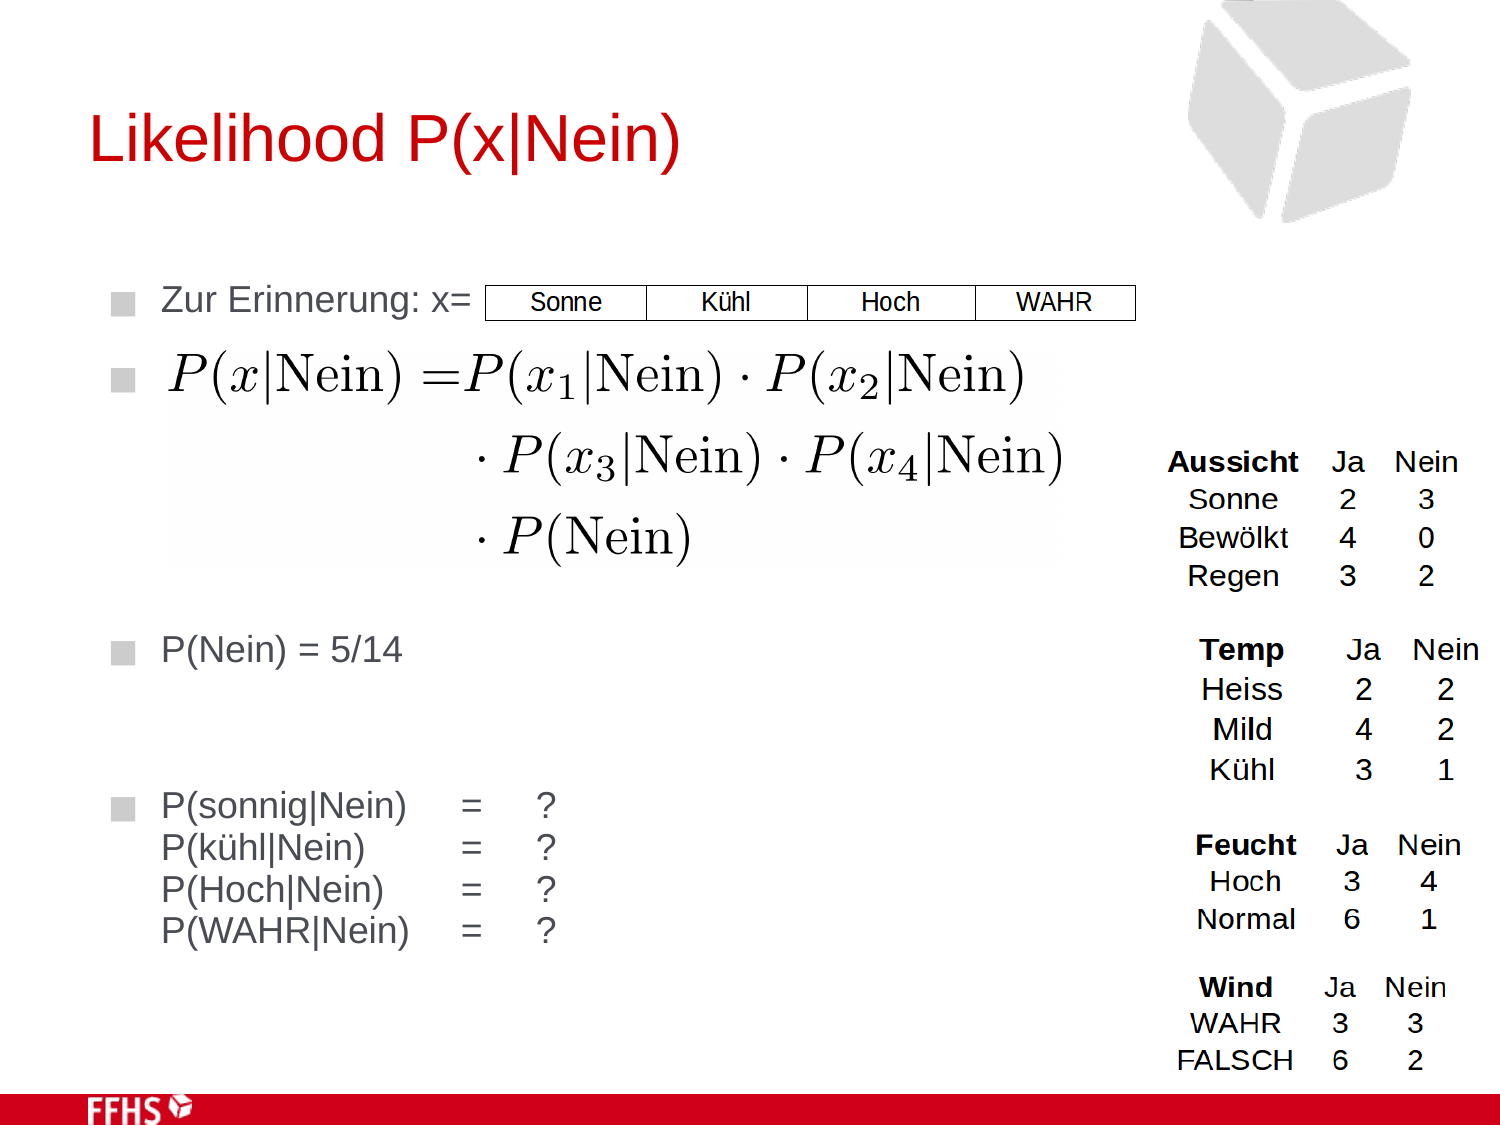

# Likelihood P(x|Nein)
Zur Erinnerung: x=
P(Nein) = 5/14
P(sonnig|Nein)	=	?
P(kühl|Nein) 		=	?
P(Hoch|Nein)		= 	?
P(WAHR|Nein) 	=	?